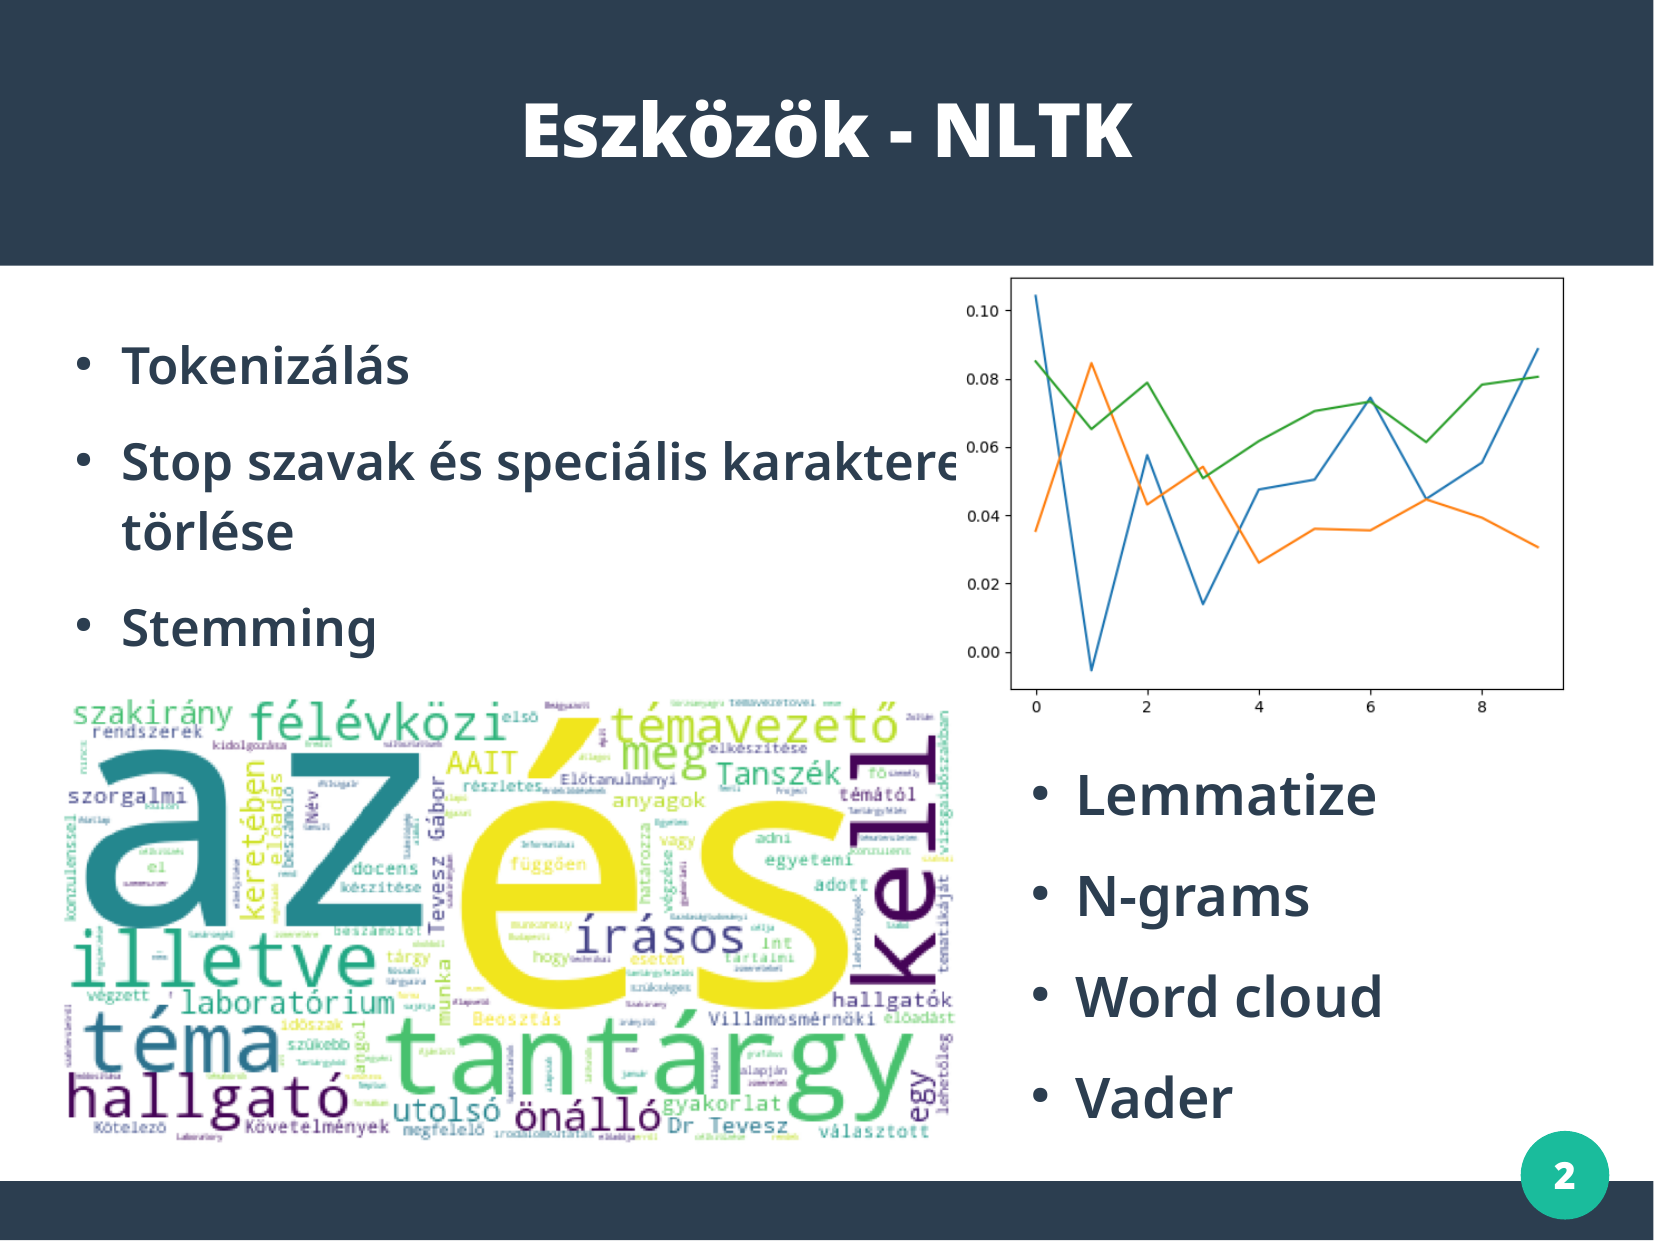

# Eszközök - NLTK
Tokenizálás
Stop szavak és speciális karakterek törlése
Stemming
Lemmatize
N-grams
Word cloud
Vader
2